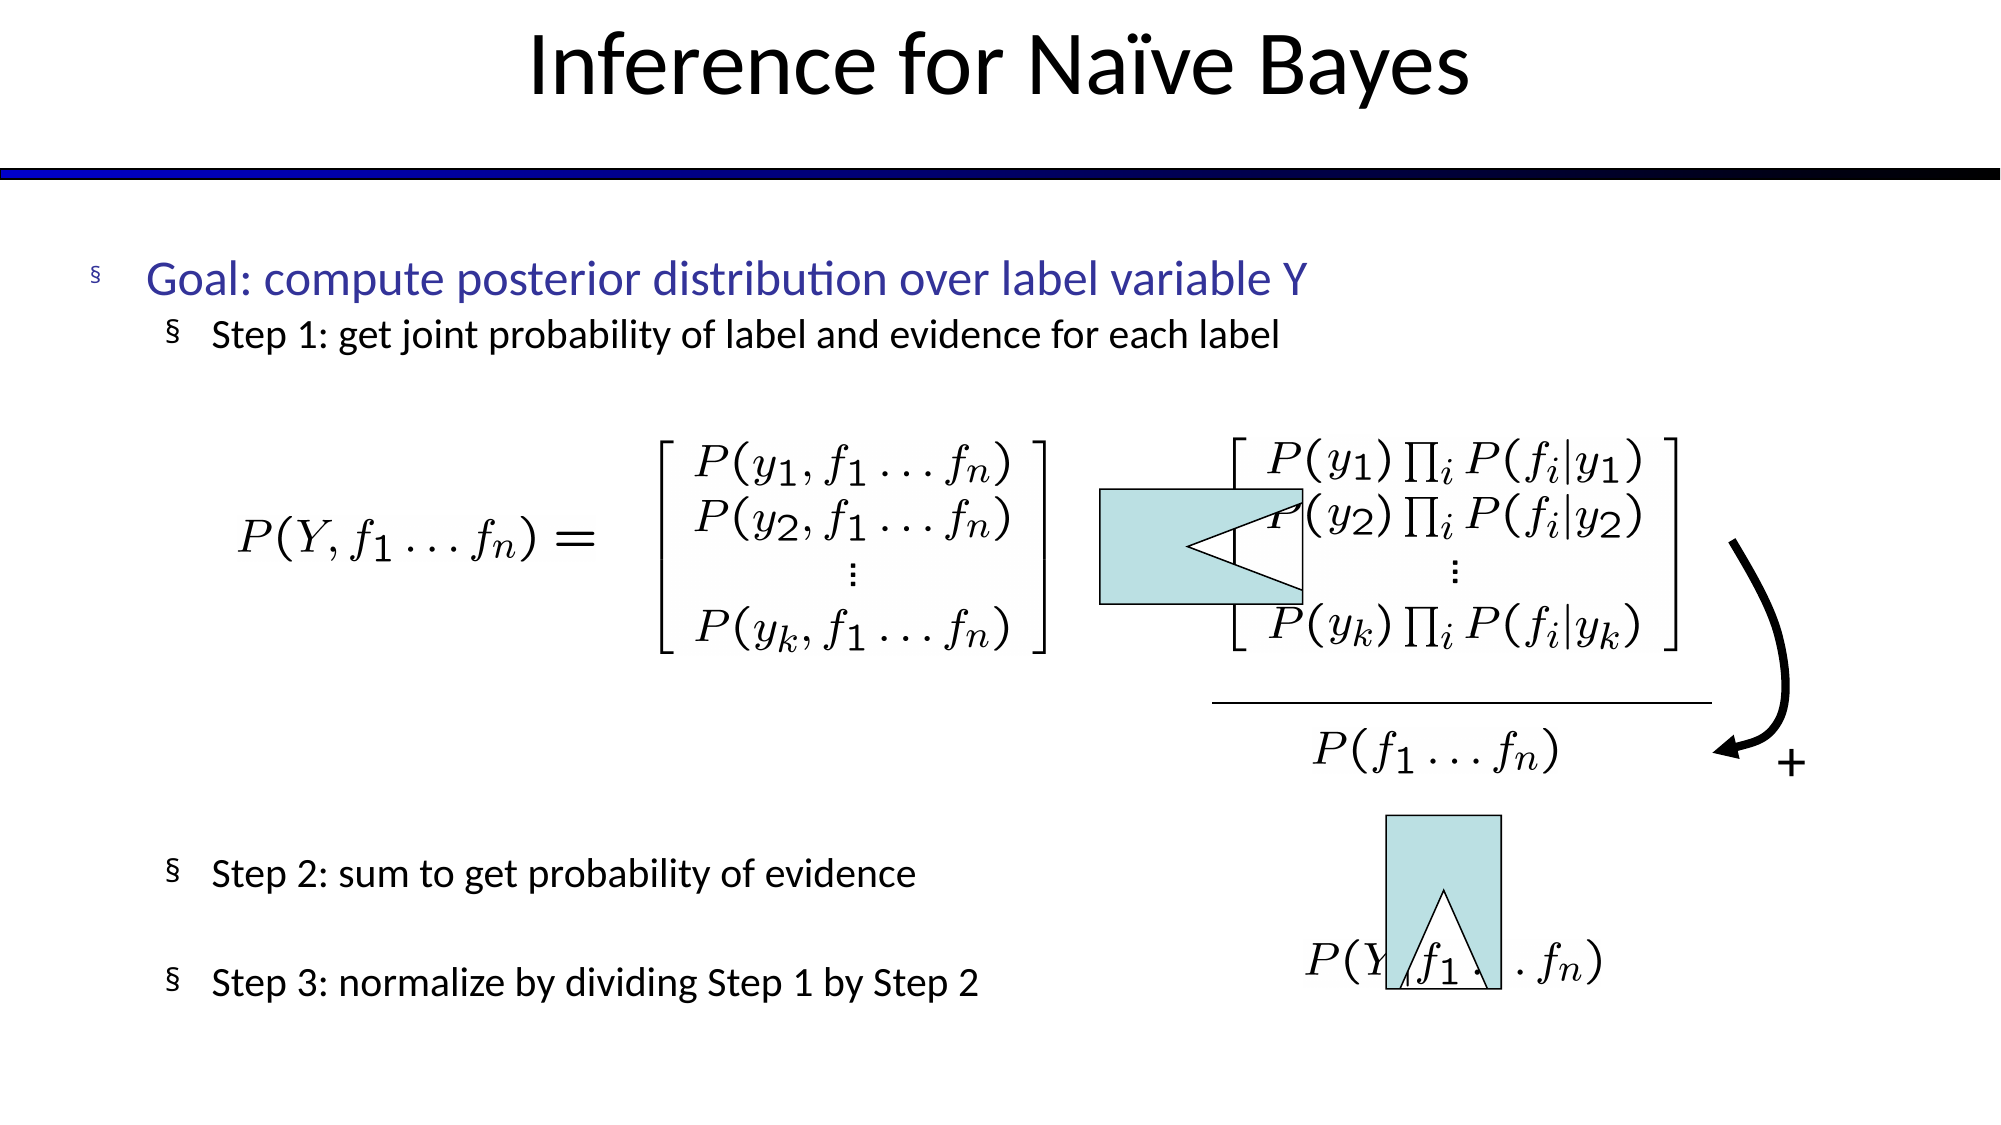

# Inference for Naïve Bayes
Goal: compute posterior distribution over label variable Y
Step 1: get joint probability of label and evidence for each label
Step 2: sum to get probability of evidence
Step 3: normalize by dividing Step 1 by Step 2
+